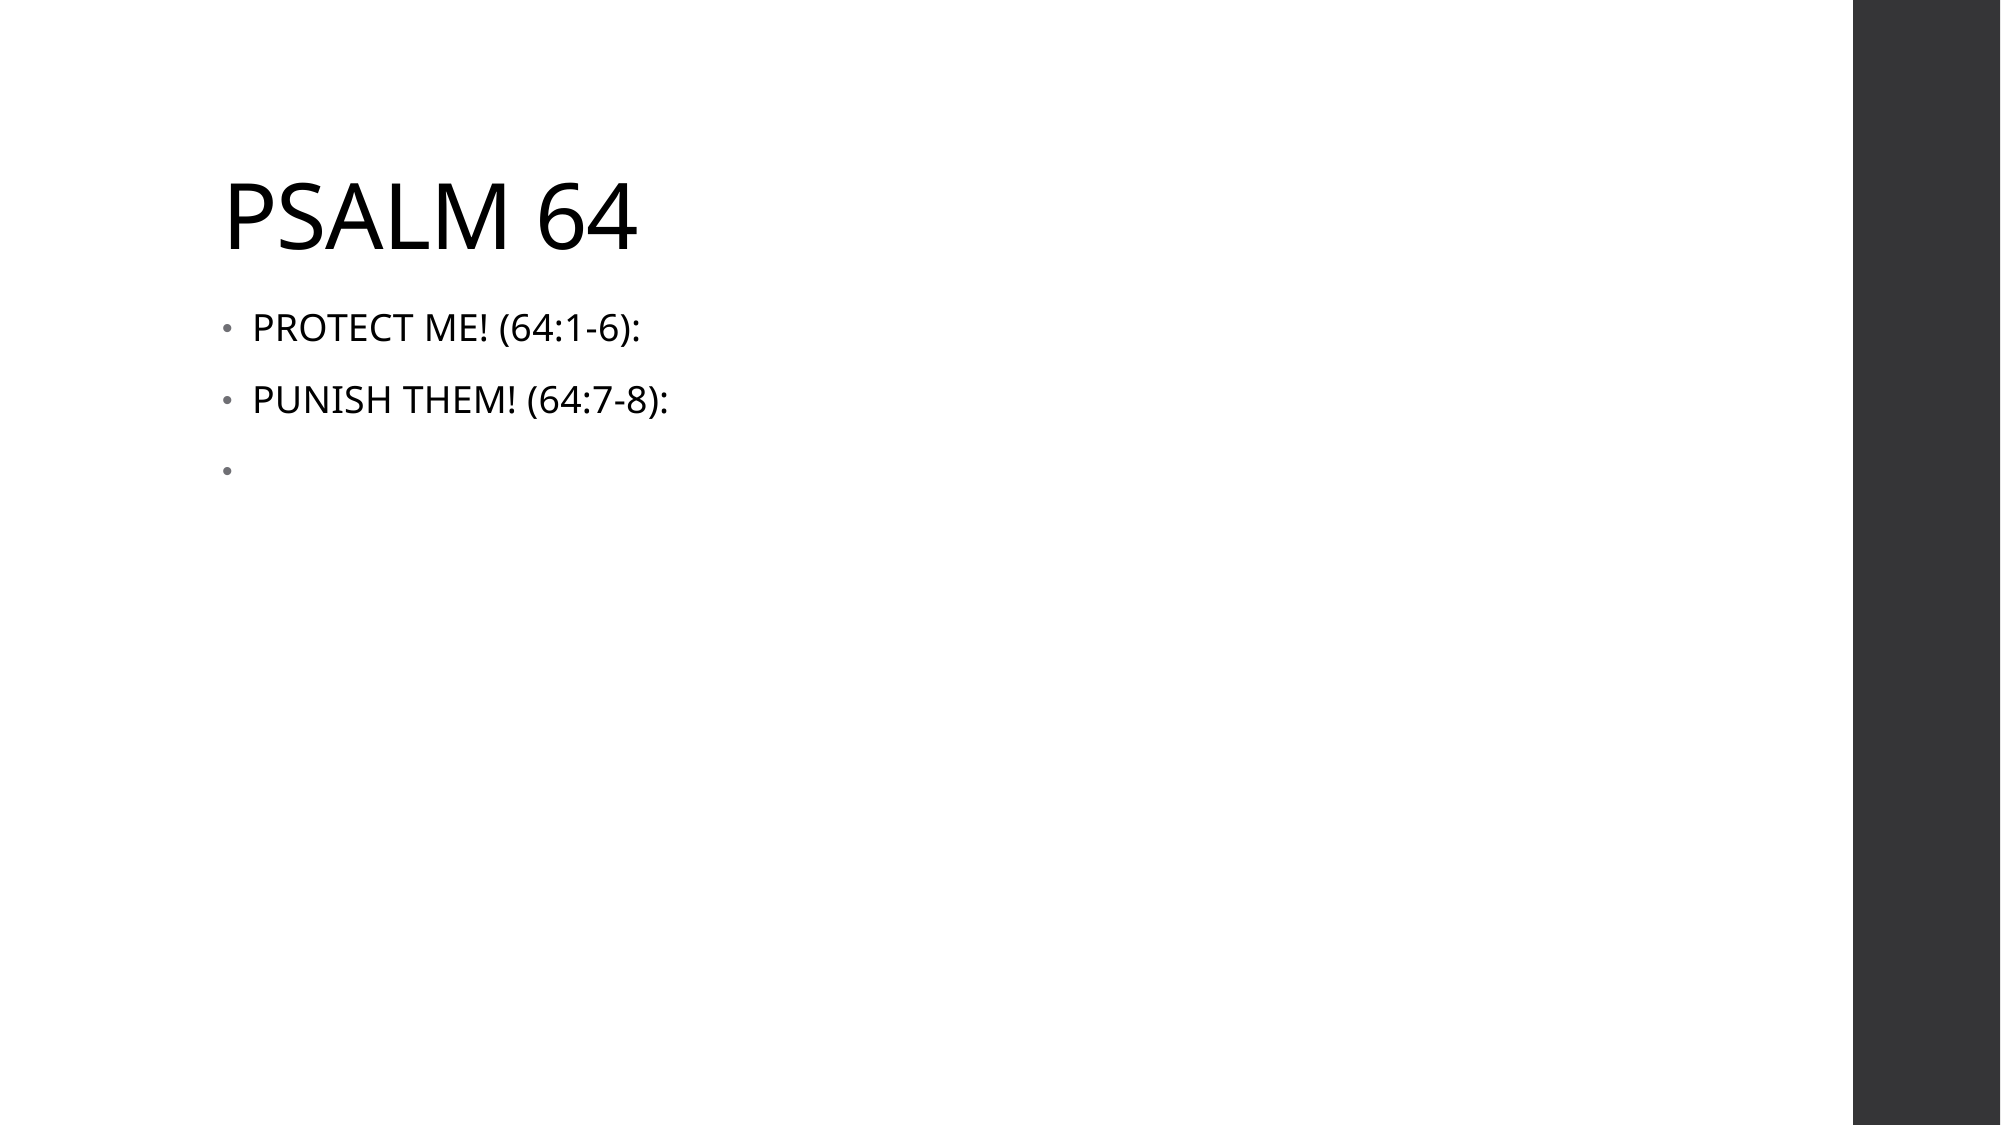

# PSALM 64
PROTECT ME! (64:1-6):
PUNISH THEM! (64:7-8):